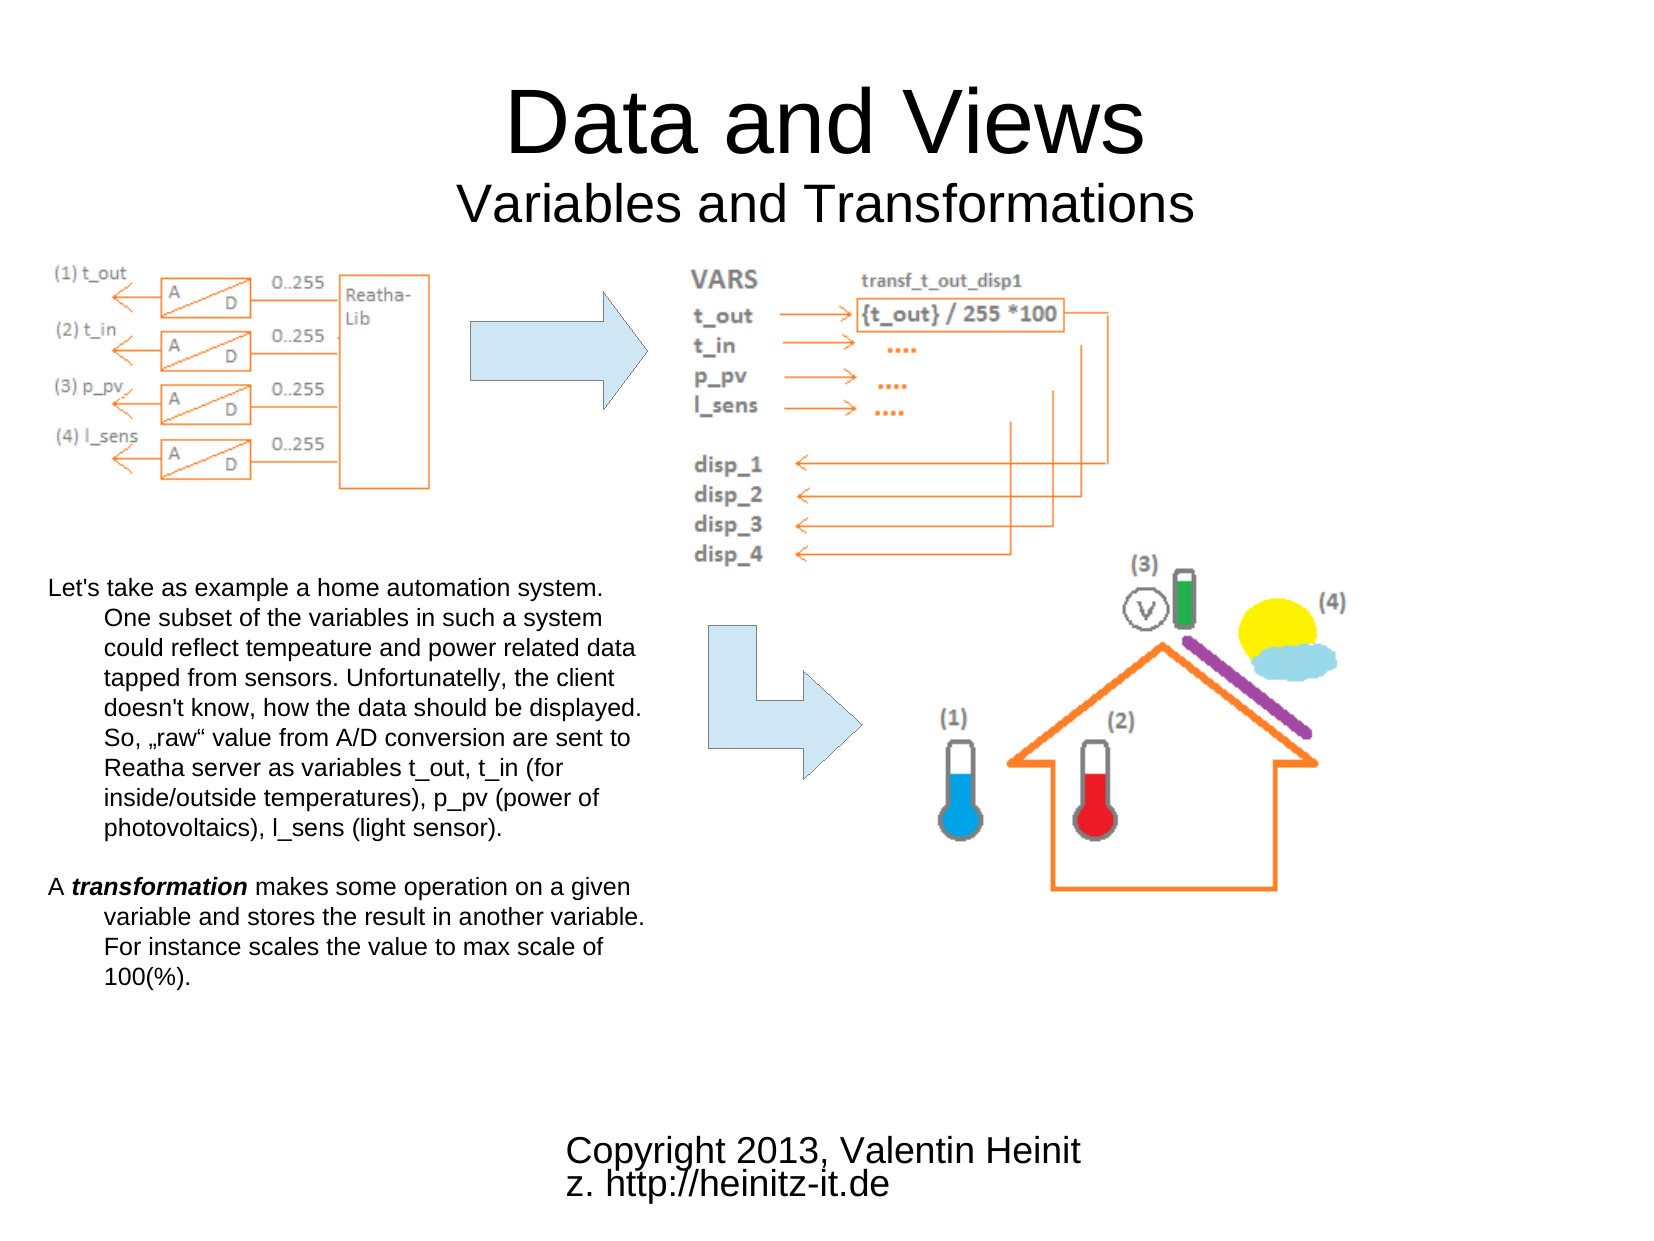

# Data and Views Variables and Transformations
Let's take as example a home automation system. One subset of the variables in such a system could reflect tempeature and power related data tapped from sensors. Unfortunatelly, the client doesn't know, how the data should be displayed. So, „raw“ value from A/D conversion are sent to Reatha server as variables t_out, t_in (for inside/outside temperatures), p_pv (power of photovoltaics), l_sens (light sensor).
A transformation makes some operation on a given variable and stores the result in another variable. For instance scales the value to max scale of 100(%).
Copyright 2013, Valentin Heinitz. http://heinitz-it.de